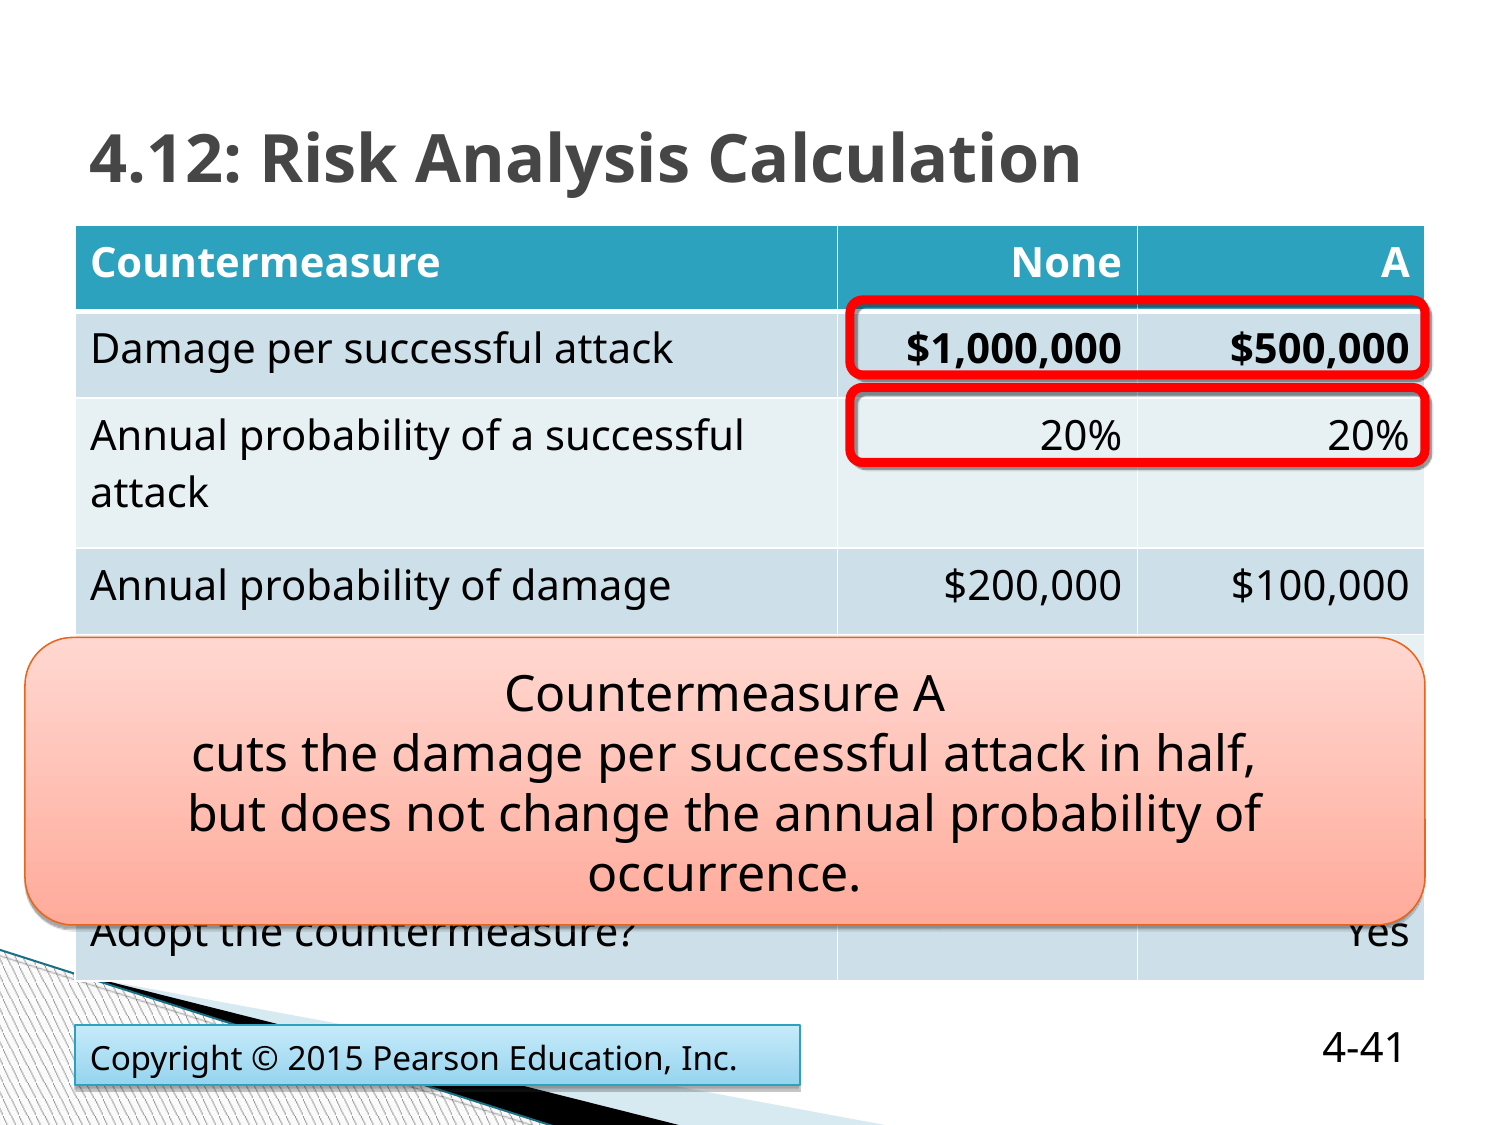

# 4.12: Risk Analysis Calculation
| Countermeasure | None | A |
| --- | --- | --- |
| Damage per successful attack | $1,000,000 | $500,000 |
| Annual probability of a successful attack | 20% | 20% |
| Annual probability of damage | $200,000 | $100,000 |
| Annual cost of countermeasure | $0 | $20,000 |
| Net annual probable outlay | $200,000 | $120,000 |
| Annual value of countermeasure | | $80,000 |
| Adopt the countermeasure? | | Yes |
Countermeasure A
cuts the damage per successful attack in half,
but does not change the annual probability of occurrence.
Copyright © 2015 Pearson Education, Inc.